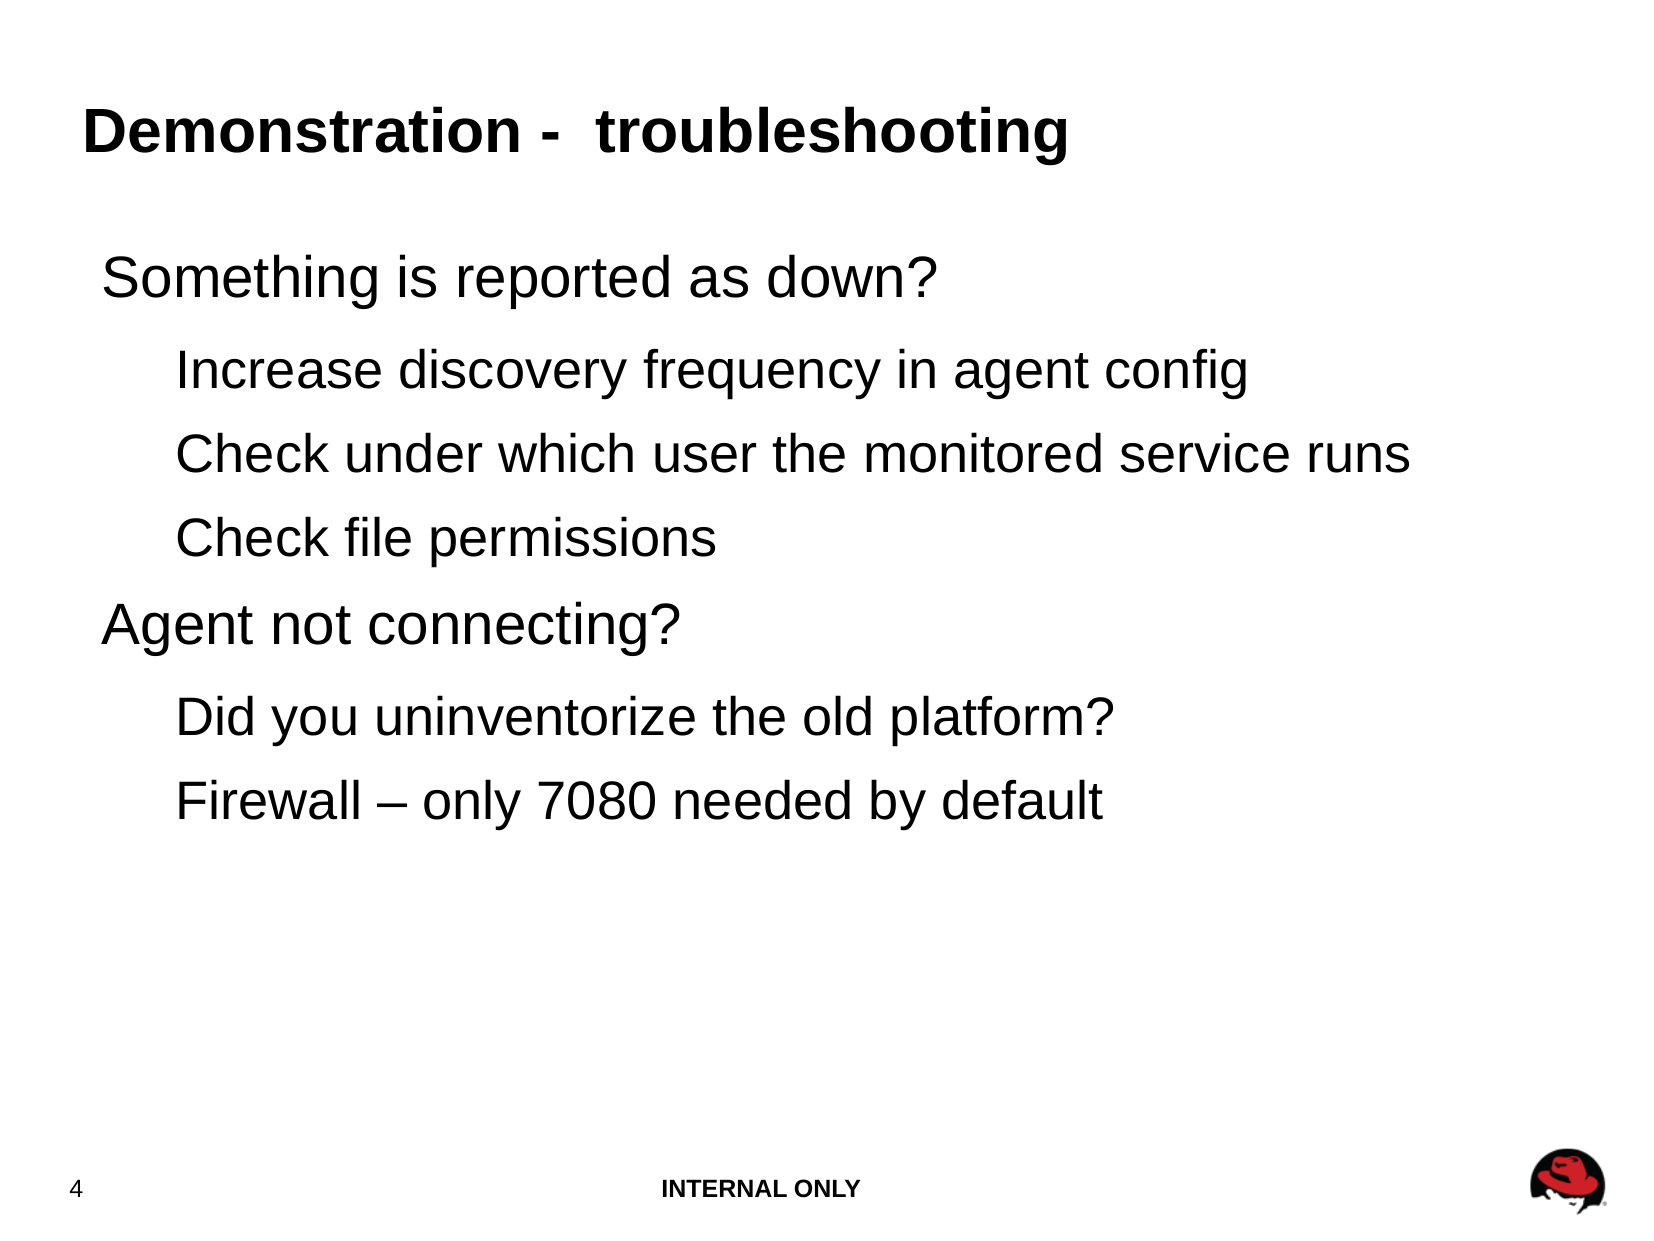

# Demonstration - troubleshooting
Something is reported as down?
Increase discovery frequency in agent config
Check under which user the monitored service runs
Check file permissions
Agent not connecting?
Did you uninventorize the old platform?
Firewall – only 7080 needed by default